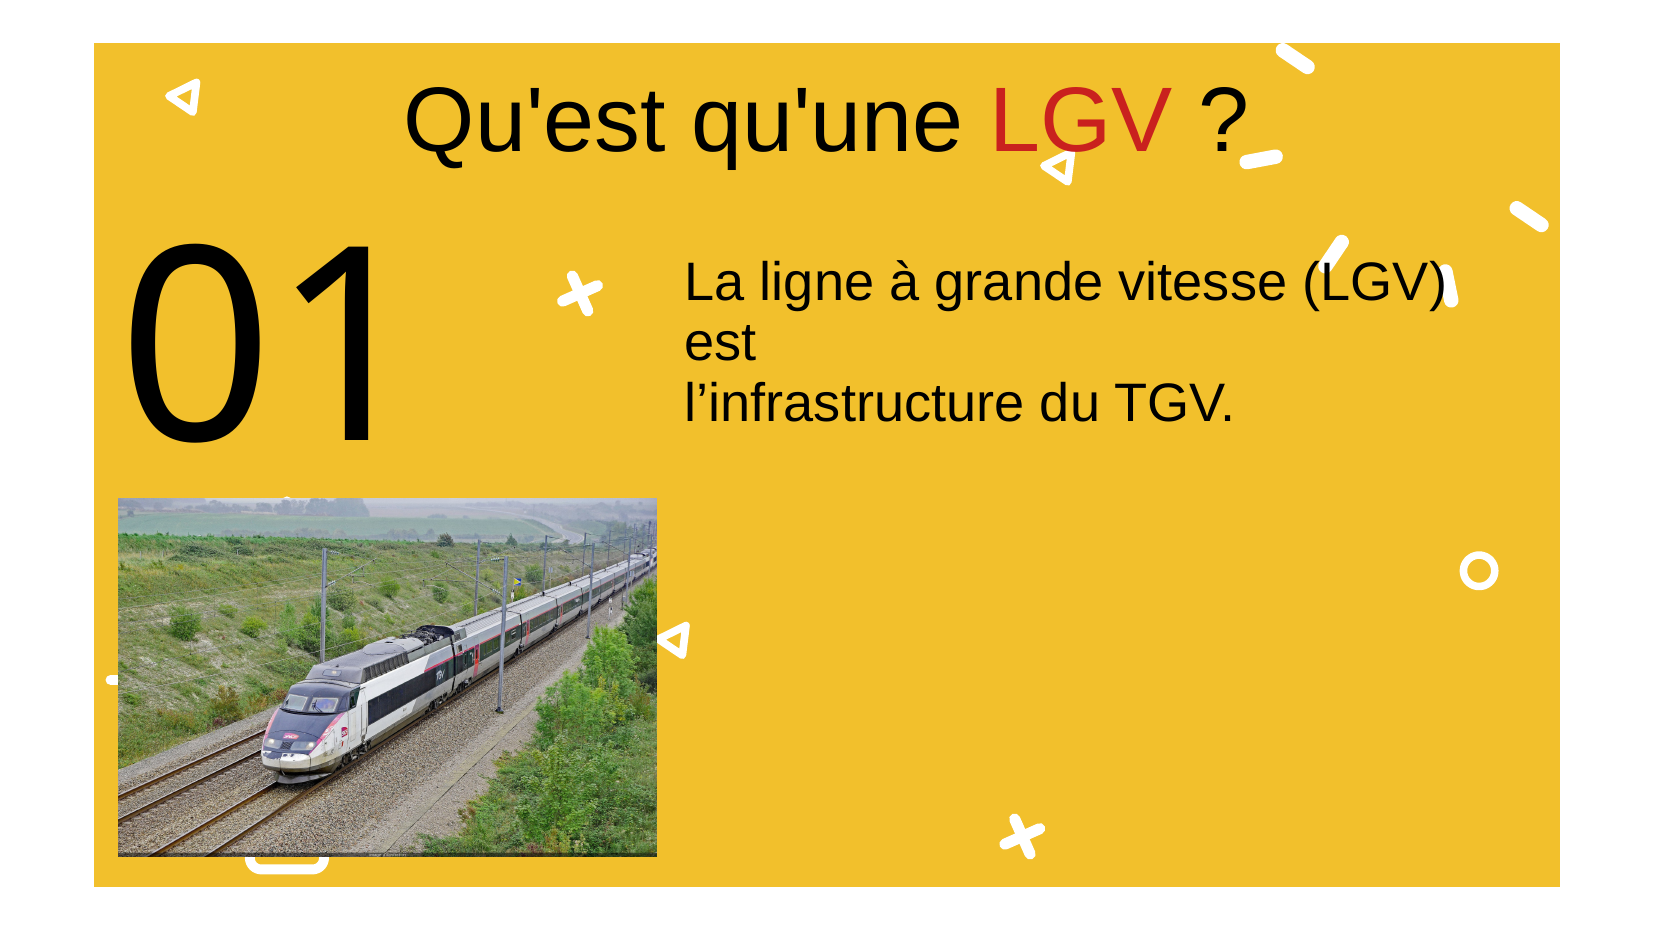

Qu'est qu'une LGV ?
# 01
La ligne à grande vitesse (LGV) est
l’infrastructure du TGV.